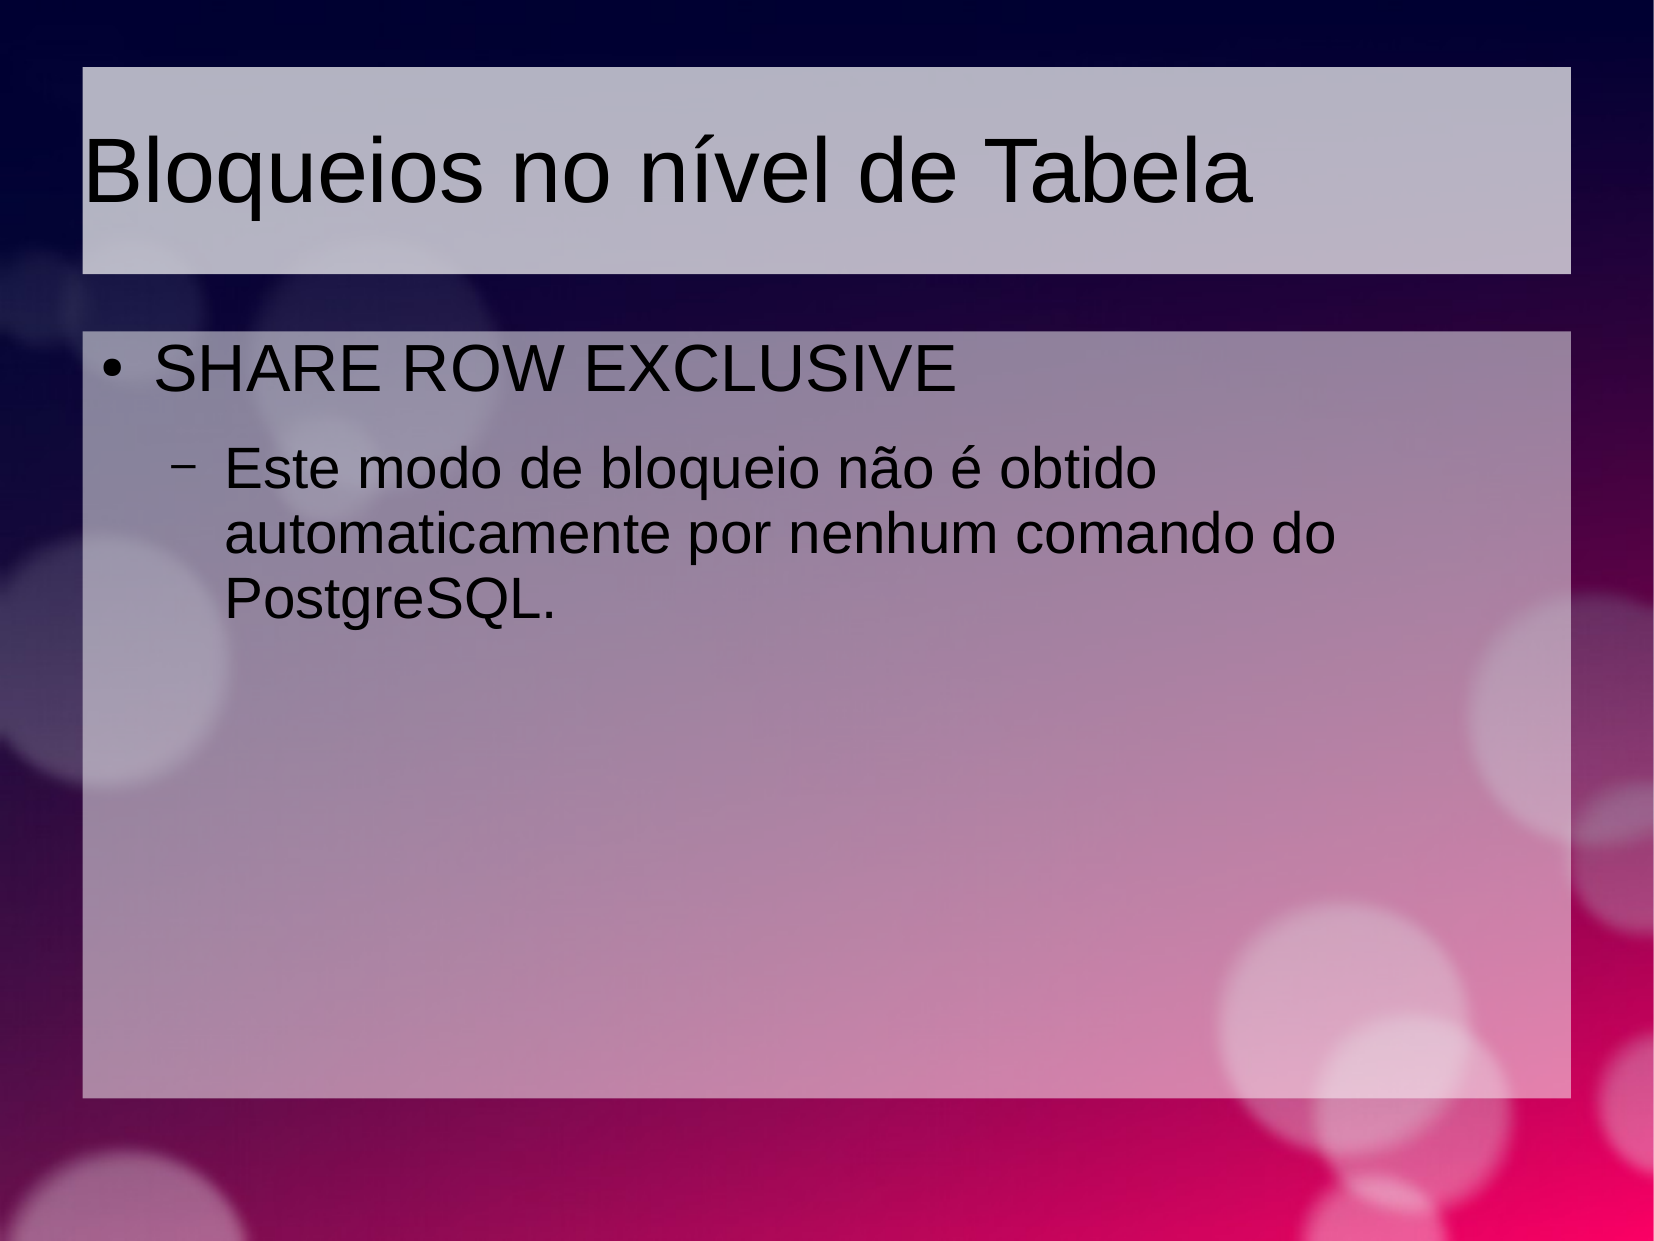

# Bloqueios no nível de Tabela
SHARE ROW EXCLUSIVE
Este modo de bloqueio não é obtido automaticamente por nenhum comando do PostgreSQL.